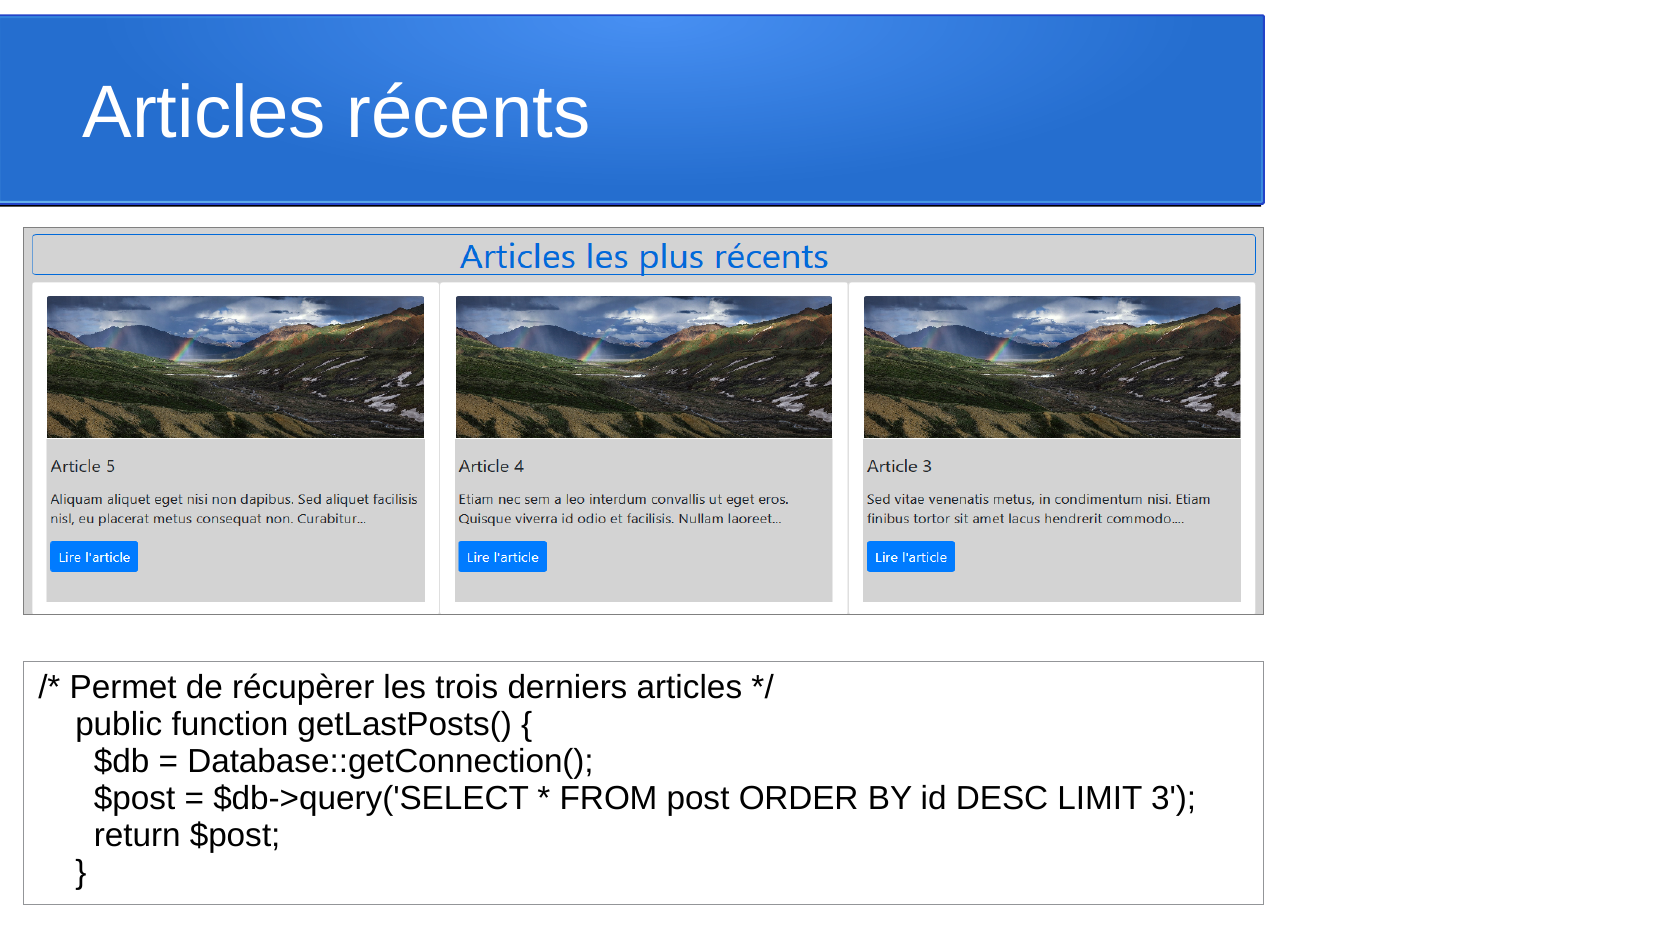

# Articles récents
/* Permet de récupèrer les trois derniers articles */
 public function getLastPosts() {
 $db = Database::getConnection();
 $post = $db->query('SELECT * FROM post ORDER BY id DESC LIMIT 3');
 return $post;
 }